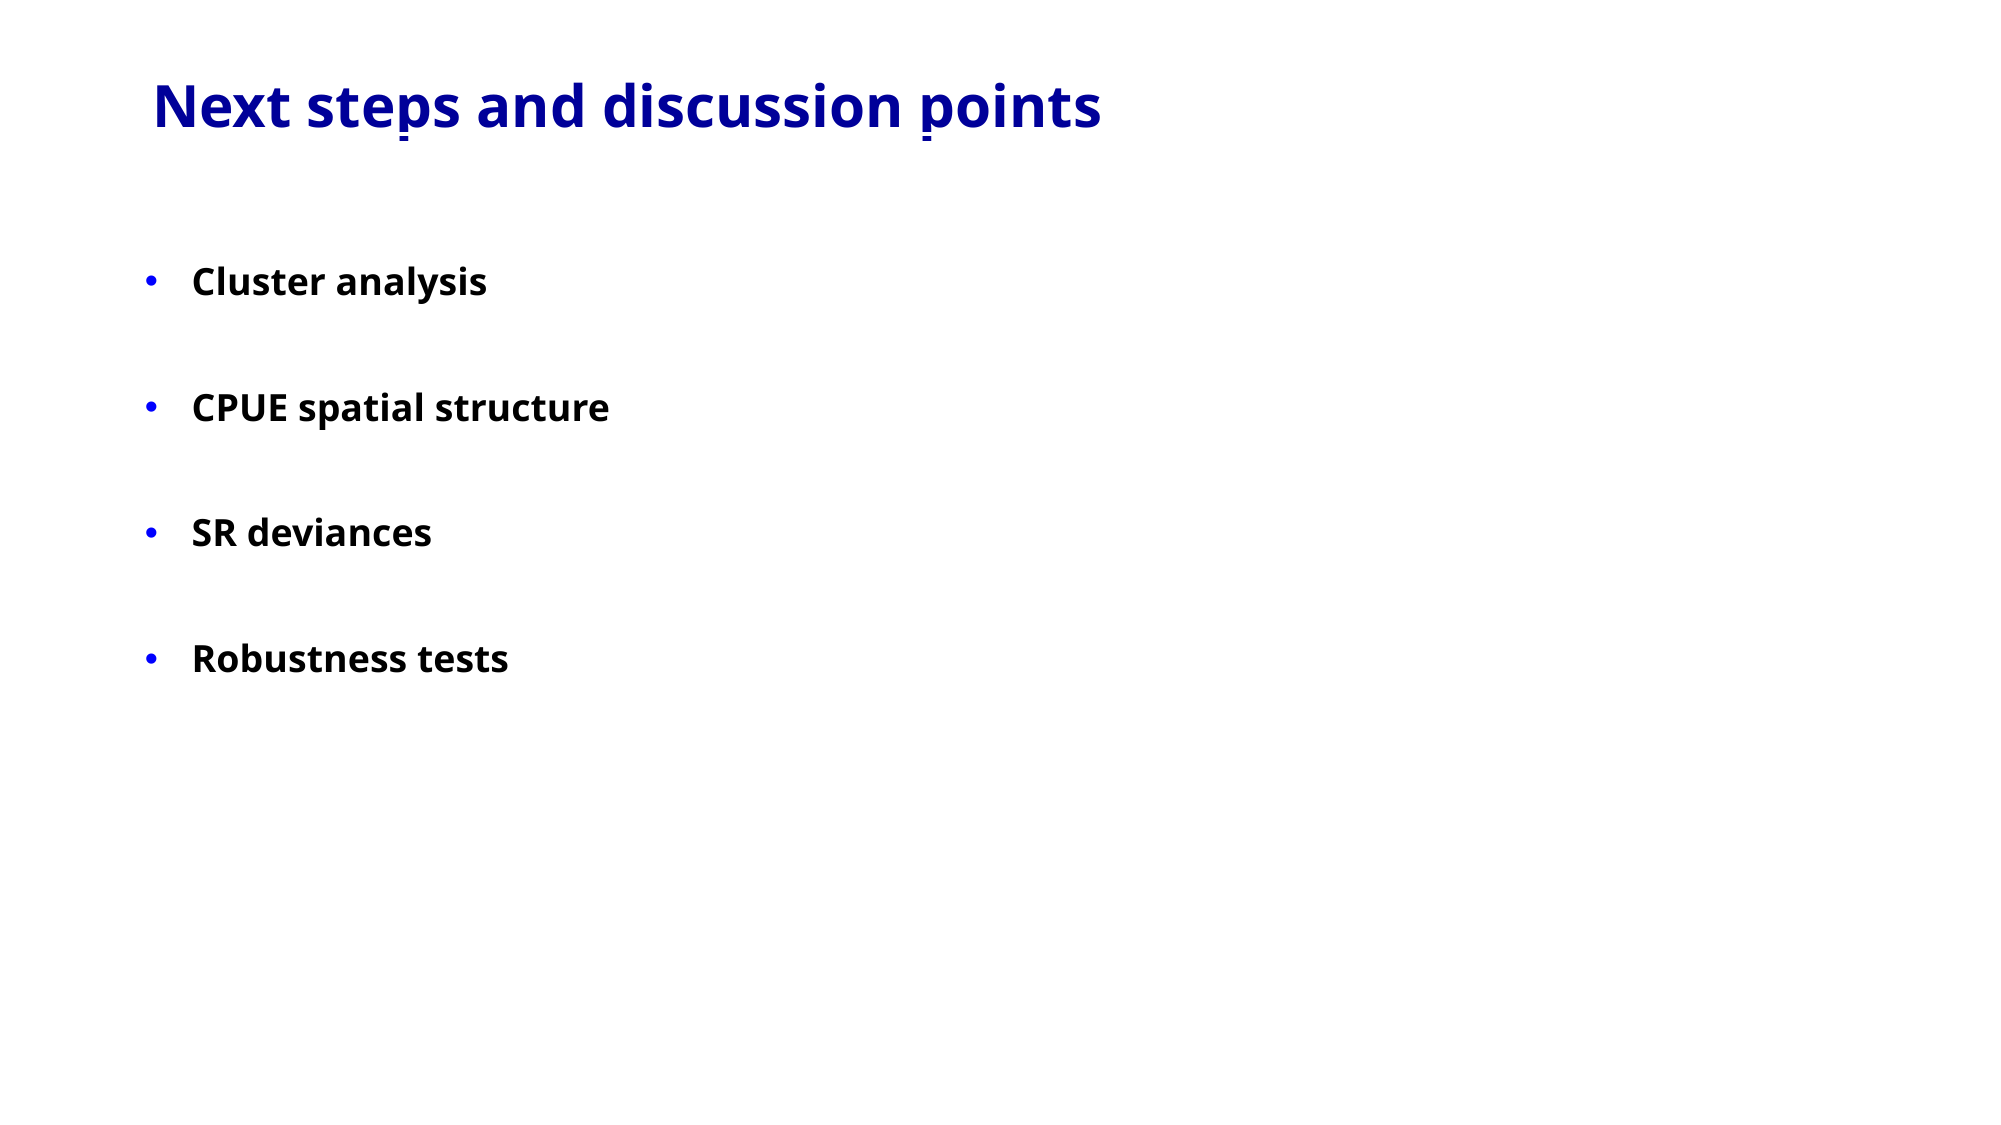

Next steps and discussion points
Cluster analysis
CPUE spatial structure
SR deviances
Robustness tests